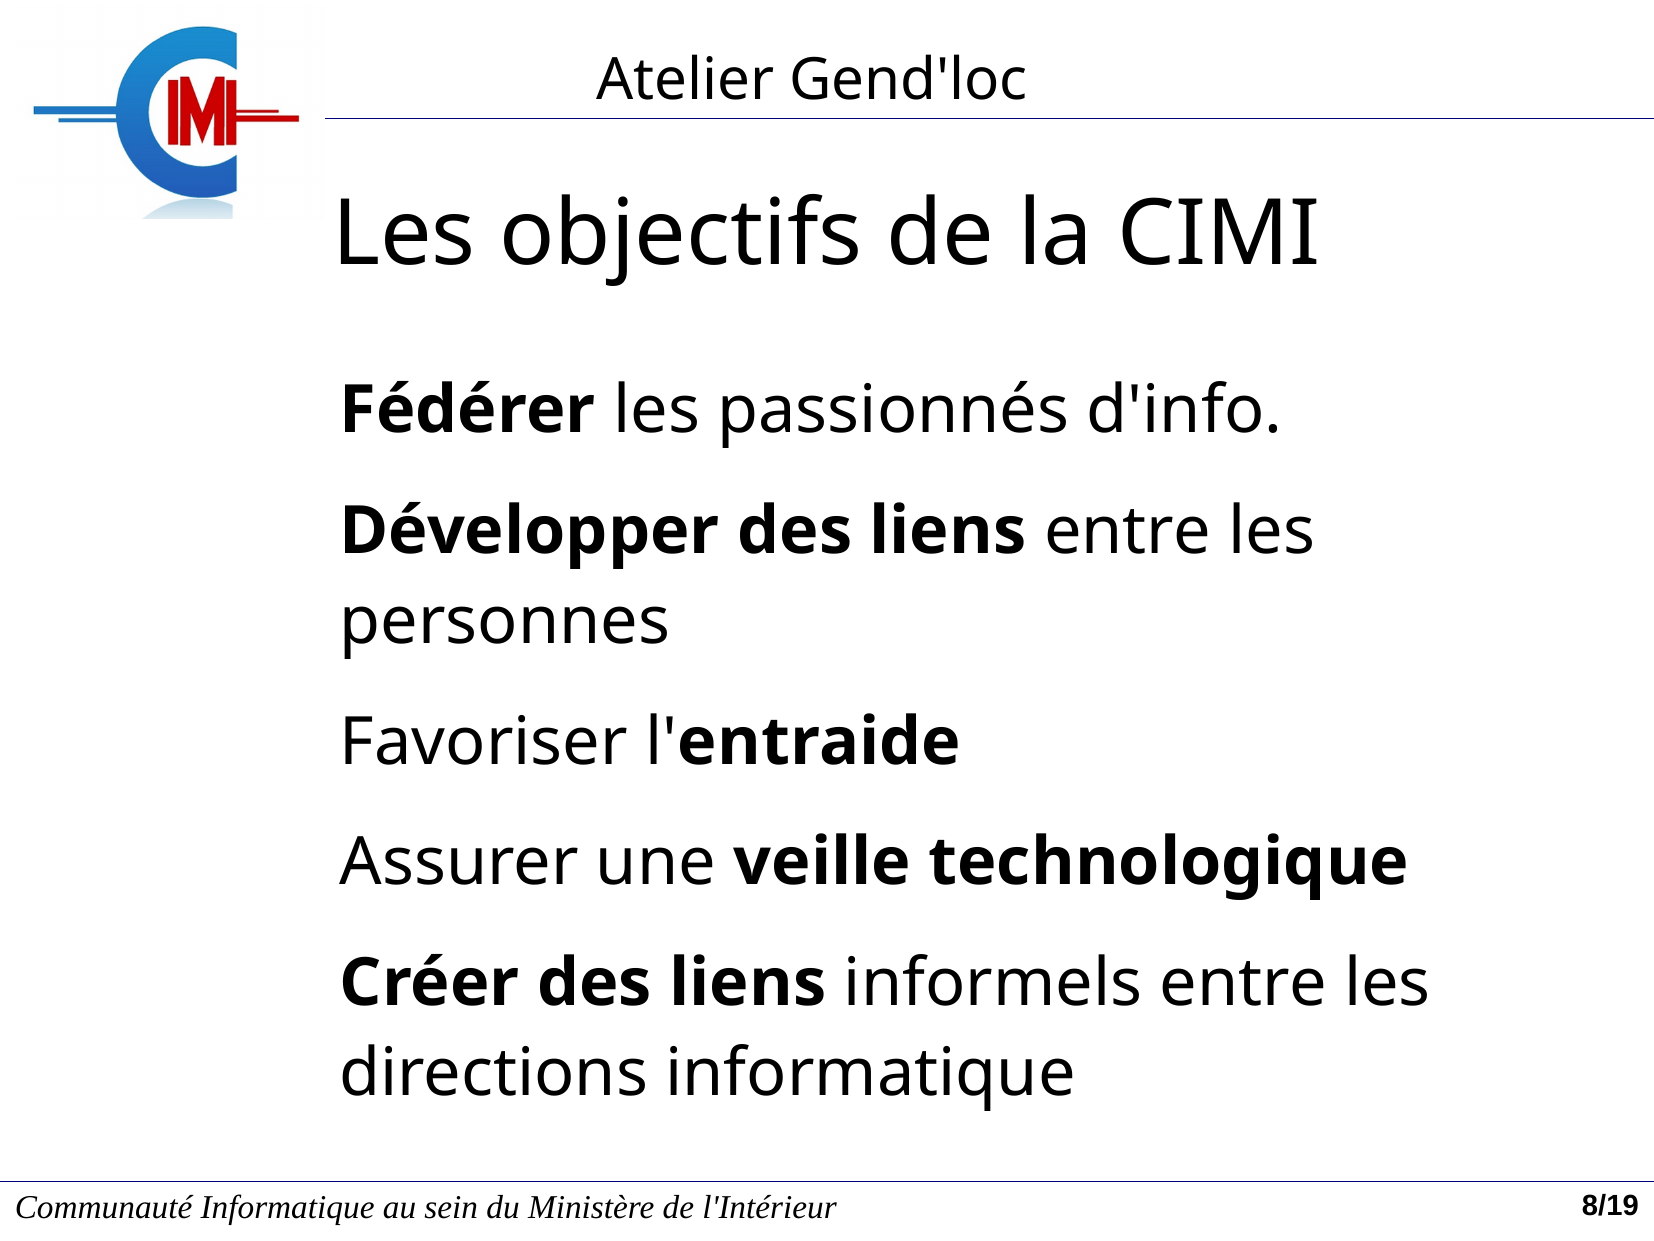

Atelier Gend'loc
Les objectifs de la CIMI
Fédérer les passionnés d'info.
Développer des liens entre les personnes
Favoriser l'entraide
Assurer une veille technologique
Créer des liens informels entre les directions informatique